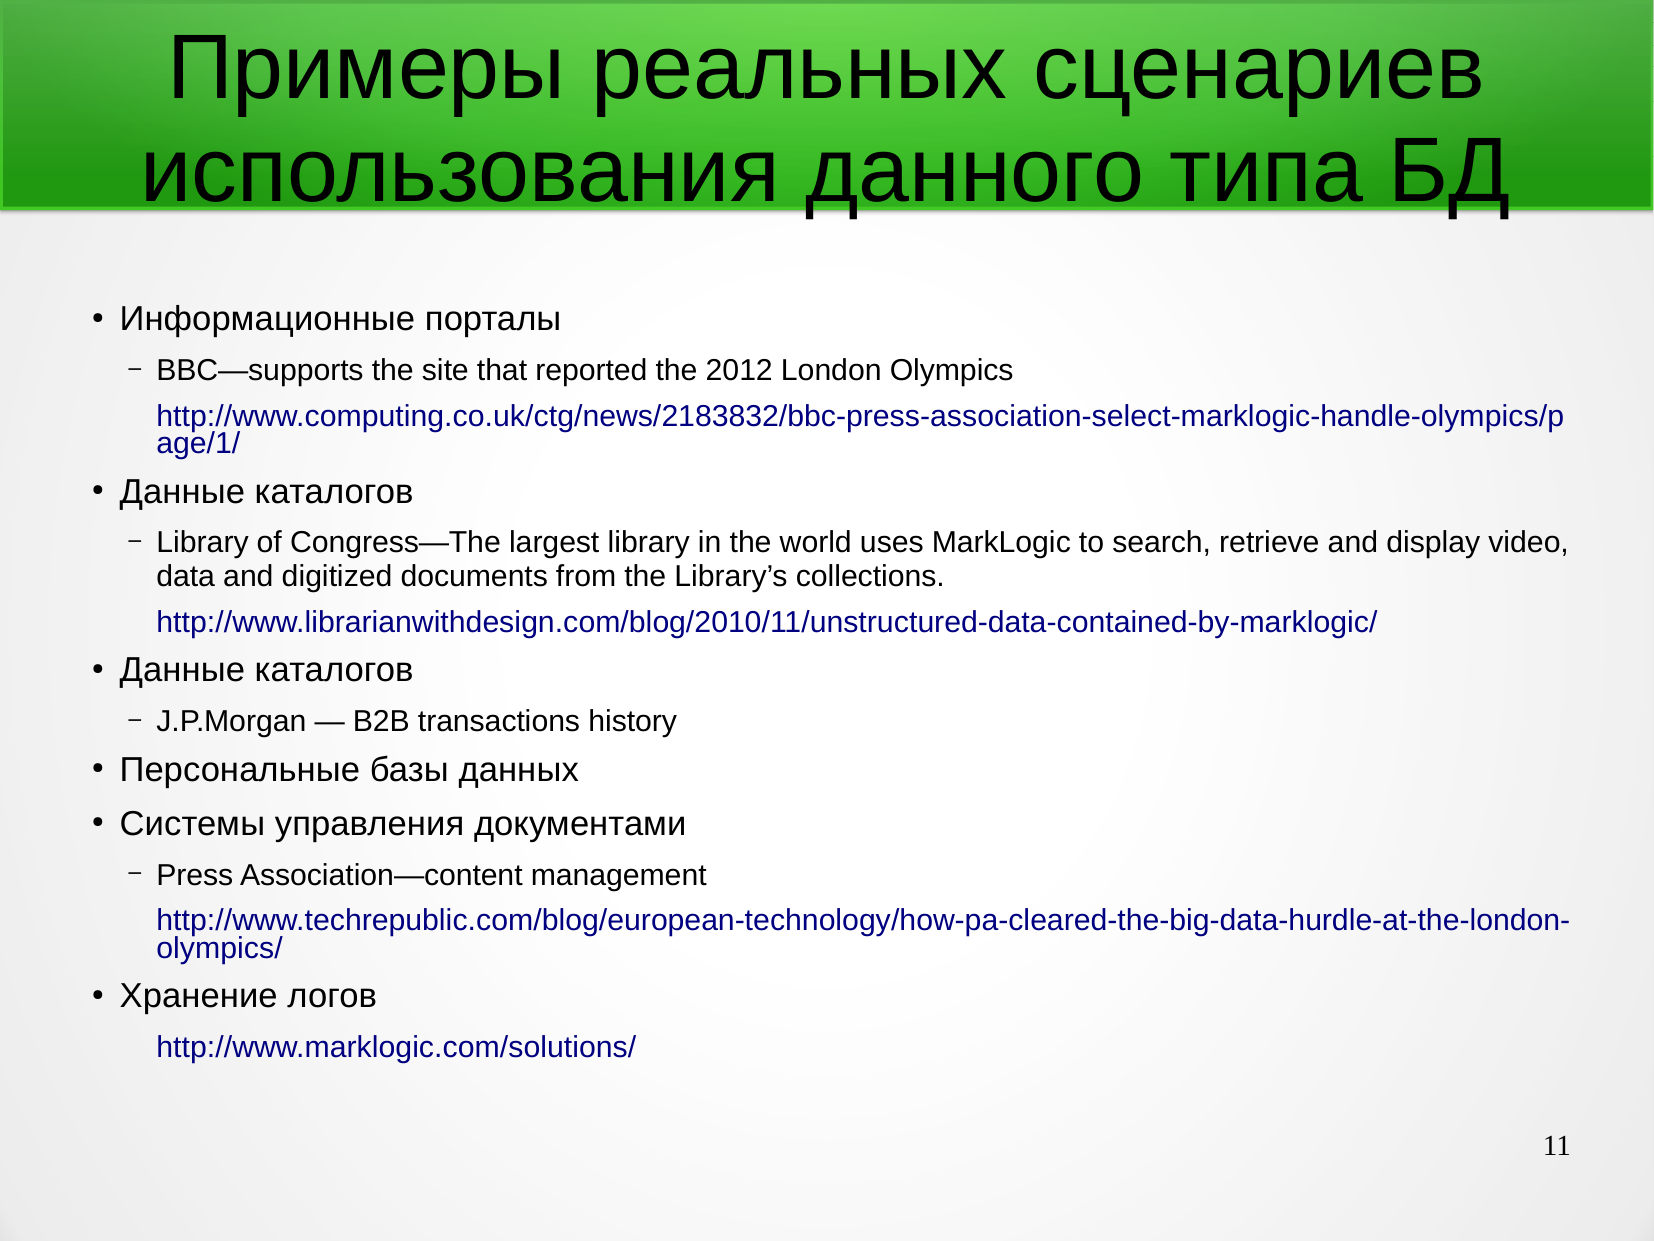

# Примеры реальных сценариев использования данного типа БД
Информационные порталы
BBC—supports the site that reported the 2012 London Olympics
http://www.computing.co.uk/ctg/news/2183832/bbc-press-association-select-marklogic-handle-olympics/page/1/
Данные каталогов
Library of Congress—The largest library in the world uses MarkLogic to search, retrieve and display video, data and digitized documents from the Library’s collections.
http://www.librarianwithdesign.com/blog/2010/11/unstructured-data-contained-by-marklogic/
Данные каталогов
J.P.Morgan — B2B transactions history
Персональные базы данных
Системы управления документами
Press Association—content management
http://www.techrepublic.com/blog/european-technology/how-pa-cleared-the-big-data-hurdle-at-the-london-olympics/
Хранение логов
http://www.marklogic.com/solutions/
11